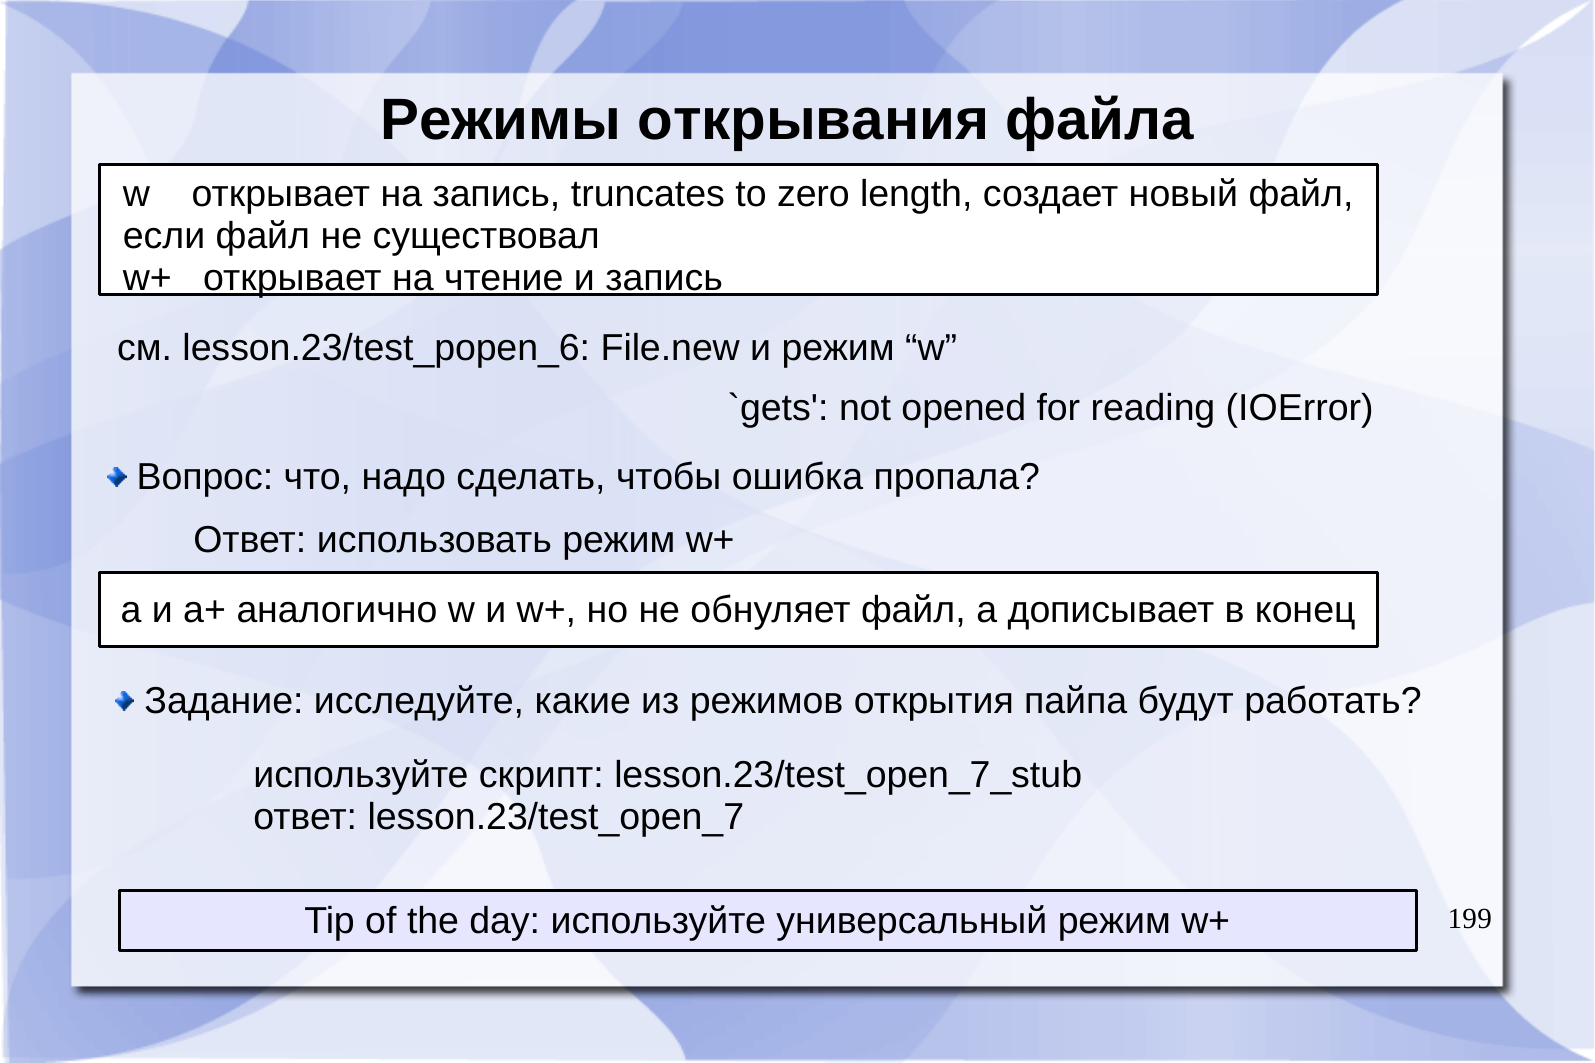

# Режимы открывания файла
w открывает на запись, truncates to zero length, создает новый файл, если файл не существовал
w+ открывает на чтение и запись
см. lesson.23/test_popen_6: File.new и режим “w”
`gets': not opened for reading (IOError)
 Вопрос: что, надо сделать, чтобы ошибка пропала?
Ответ: использовать режим w+
a и a+ аналогично w и w+, но не обнуляет файл, а дописывает в конец
 Задание: исследуйте, какие из режимов открытия пайпа будут работать?
используйте скрипт: lesson.23/test_open_7_stub
ответ: lesson.23/test_open_7
Tip of the day: используйте универсальный режим w+
199